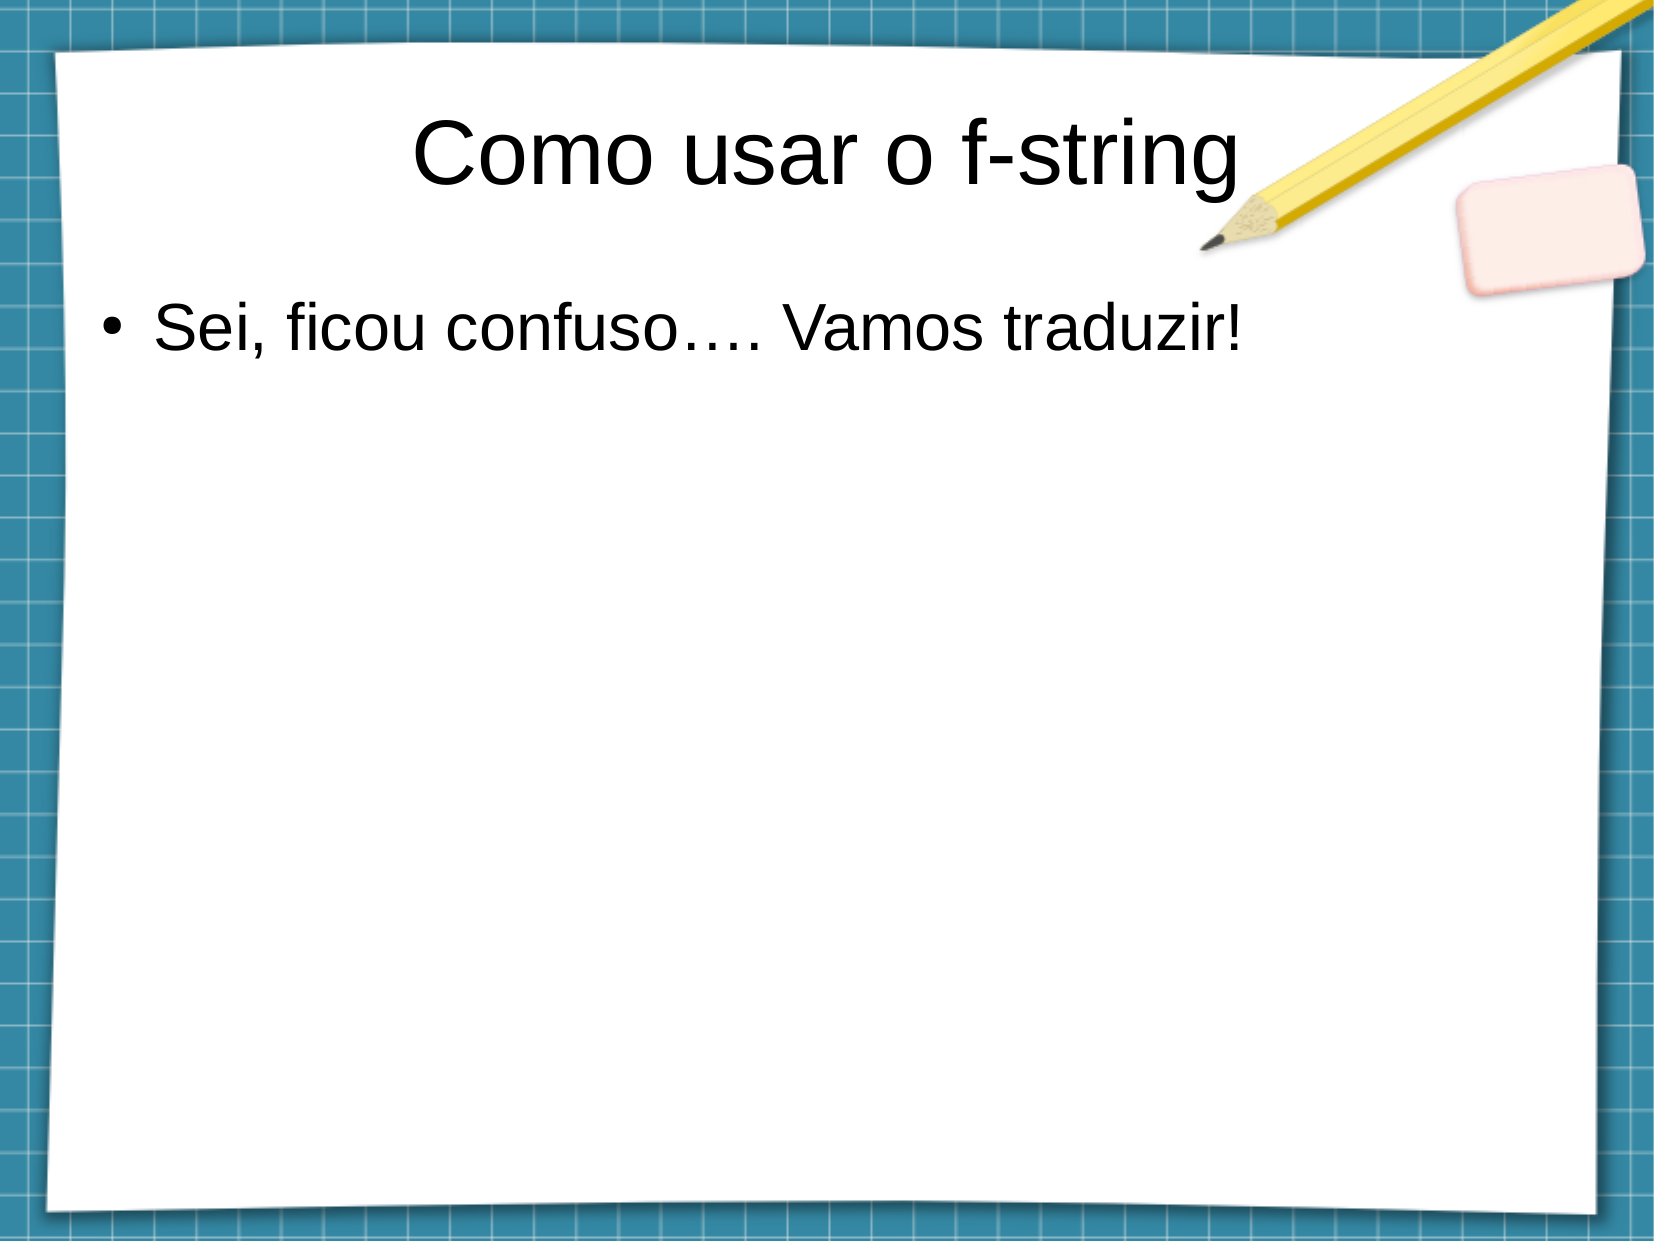

# Como usar o f-string
Sei, ficou confuso…. Vamos traduzir!